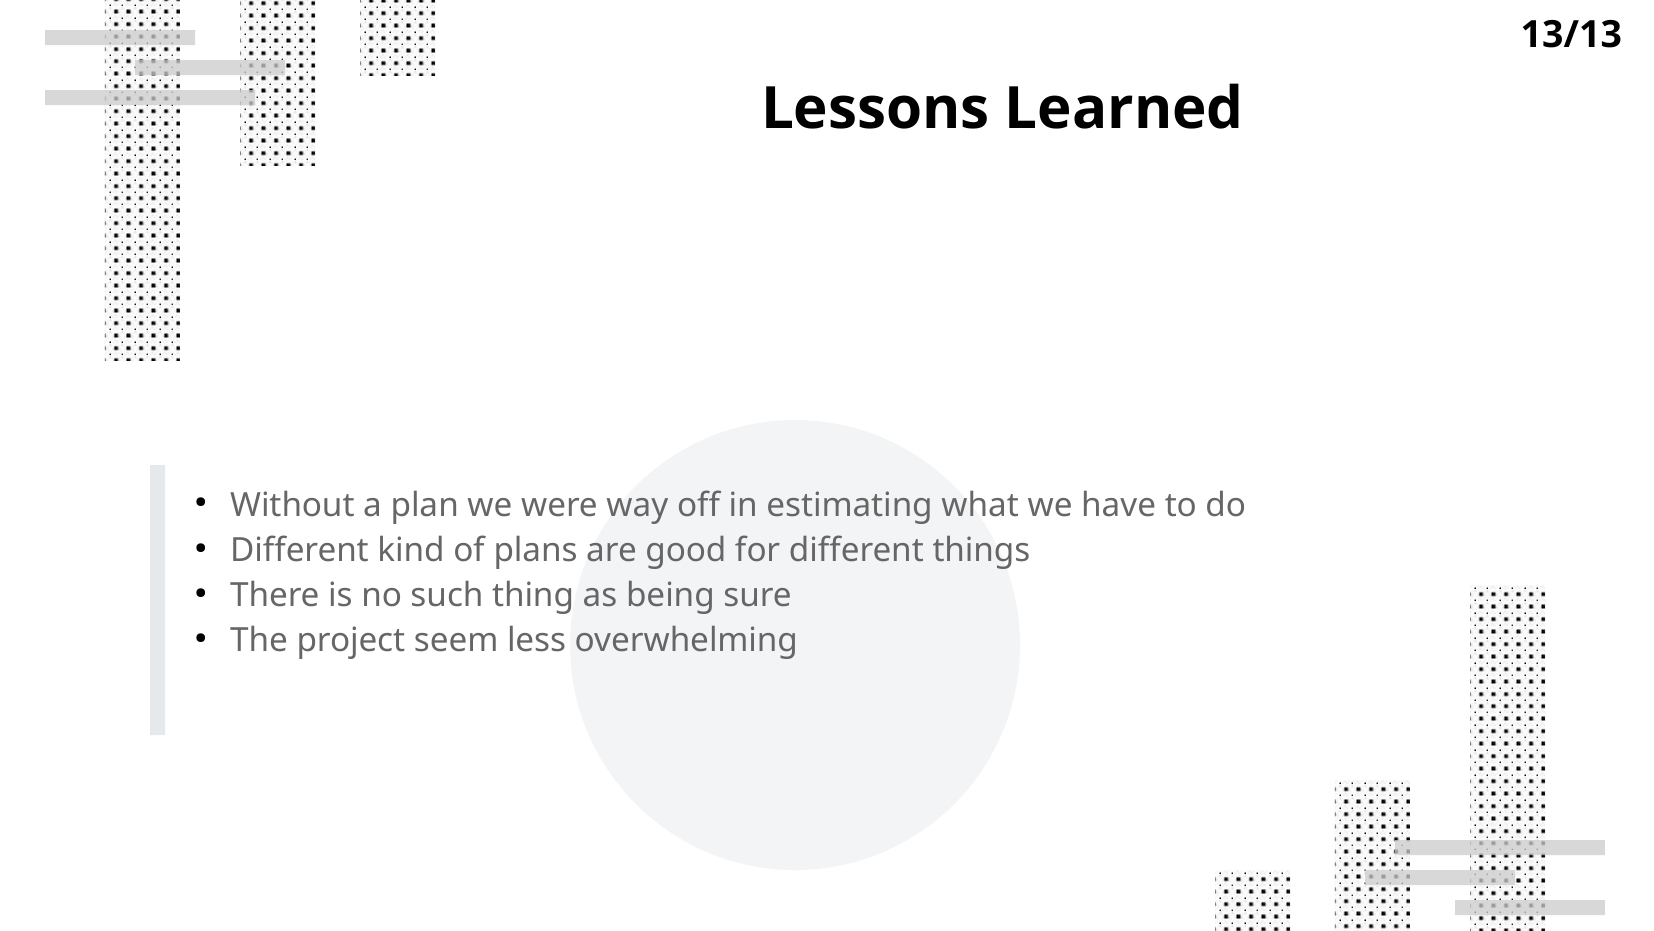

13/13
Lessons Learned
Without a plan we were way off in estimating what we have to do
Different kind of plans are good for different things
There is no such thing as being sure
The project seem less overwhelming